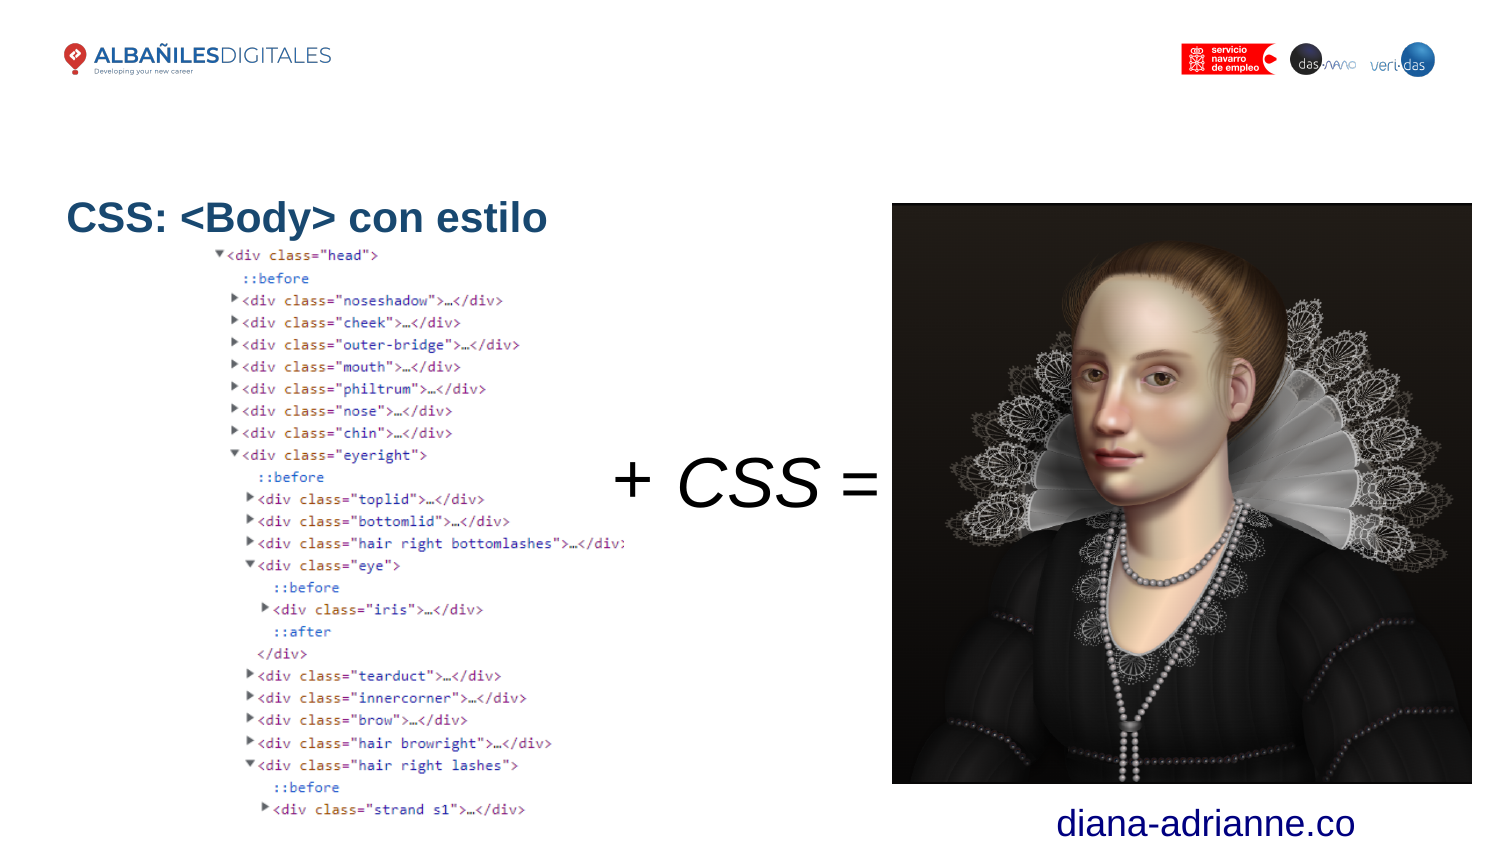

CSS: <Body> con estilo
CSS =
diana-adrianne.com